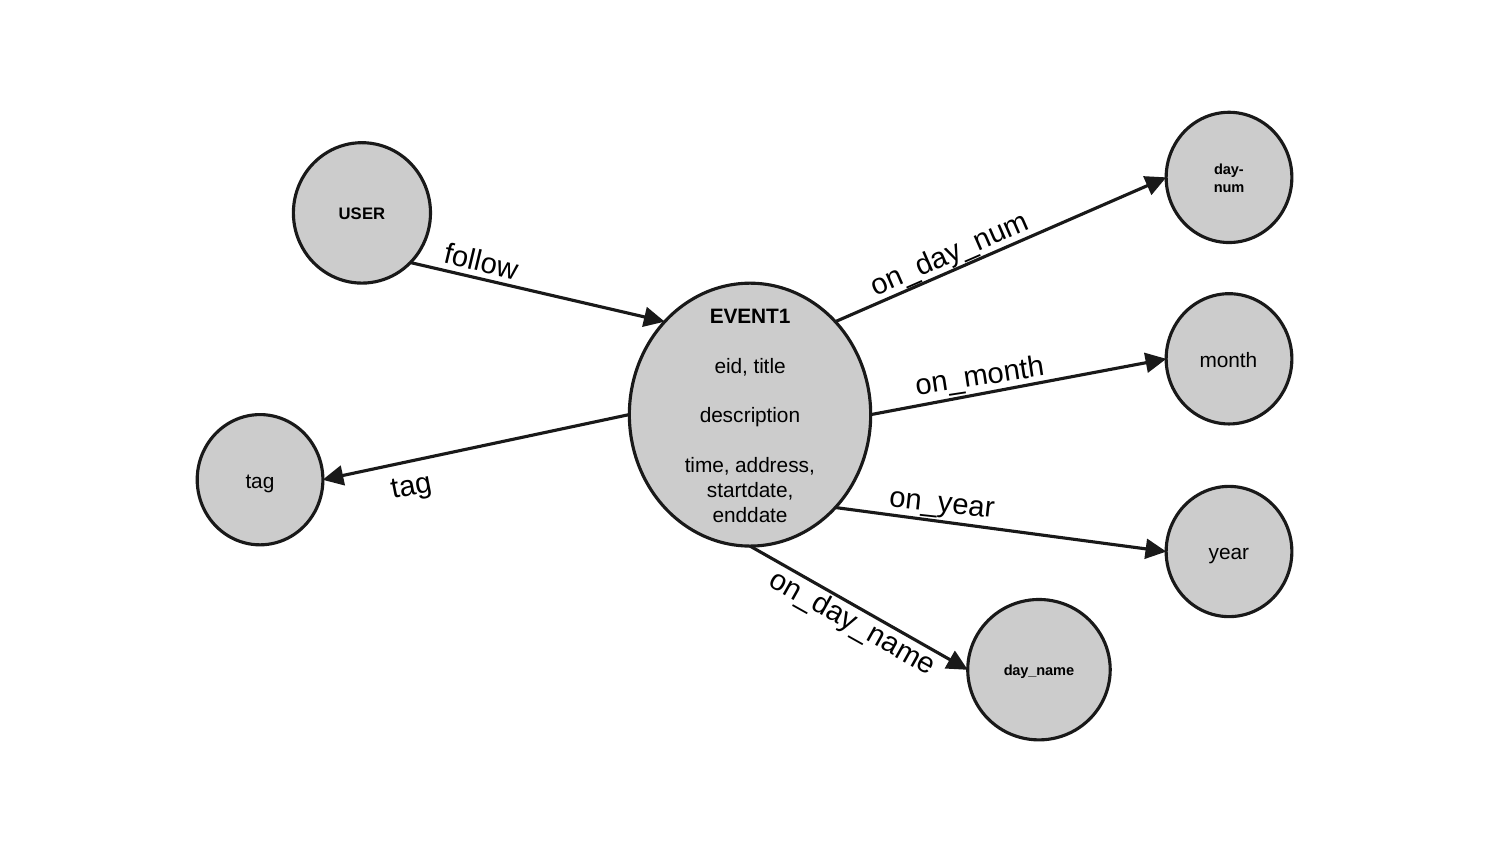

day-num
USER
on_day_num
follow
EVENT1
eid, title
description
time, address, startdate, enddate
month
on_month
tag
tag
on_year
year
day_name
on_day_name